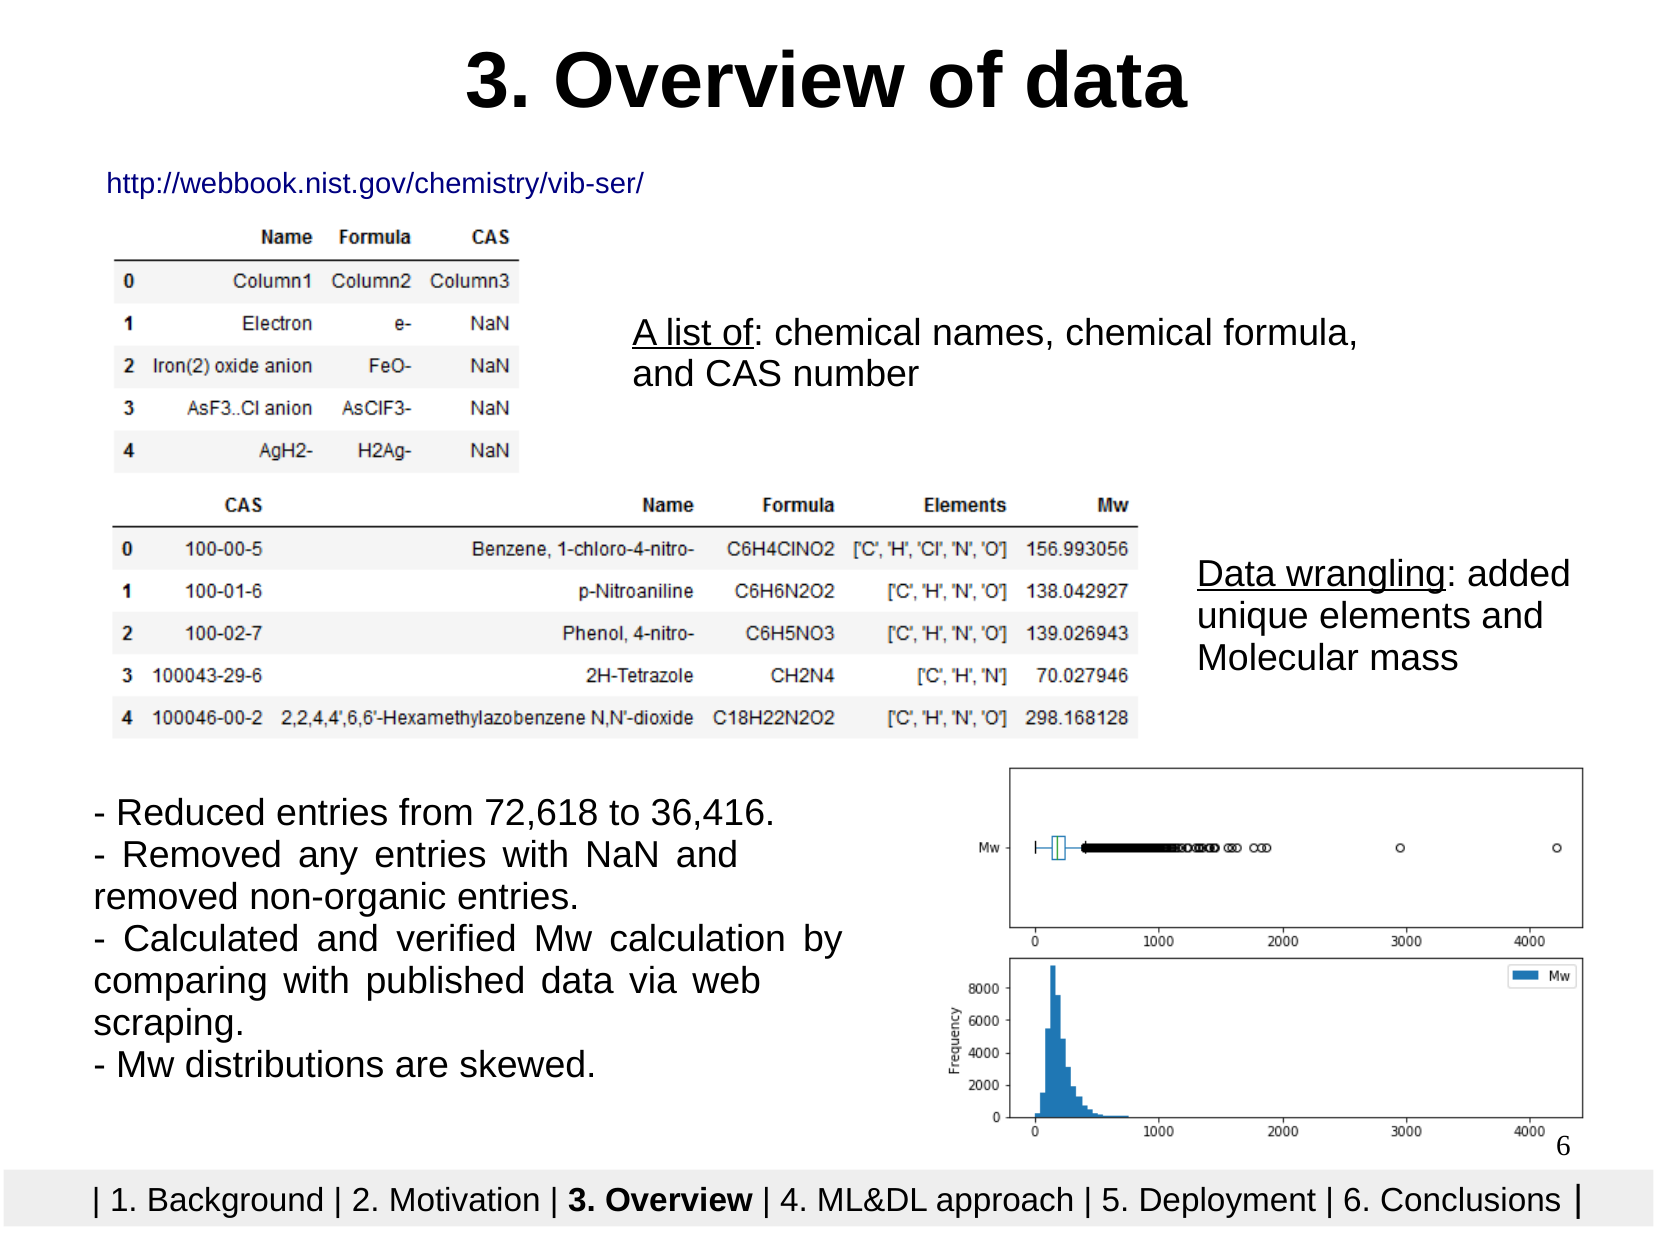

# 3. Overview of data
http://webbook.nist.gov/chemistry/vib-ser/
A list of: chemical names, chemical formula, and CAS number
Data wrangling: added unique elements and Molecular mass
- Reduced entries from 72,618 to 36,416.
- Removed any entries with NaN and 		 removed non-organic entries.
- Calculated and verified Mw calculation by 	 comparing with published data via web 	 	 scraping.
- Mw distributions are skewed.
6
| 1. Background | 2. Motivation | 3. Overview | 4. ML&DL approach | 5. Deployment | 6. Conclusions |